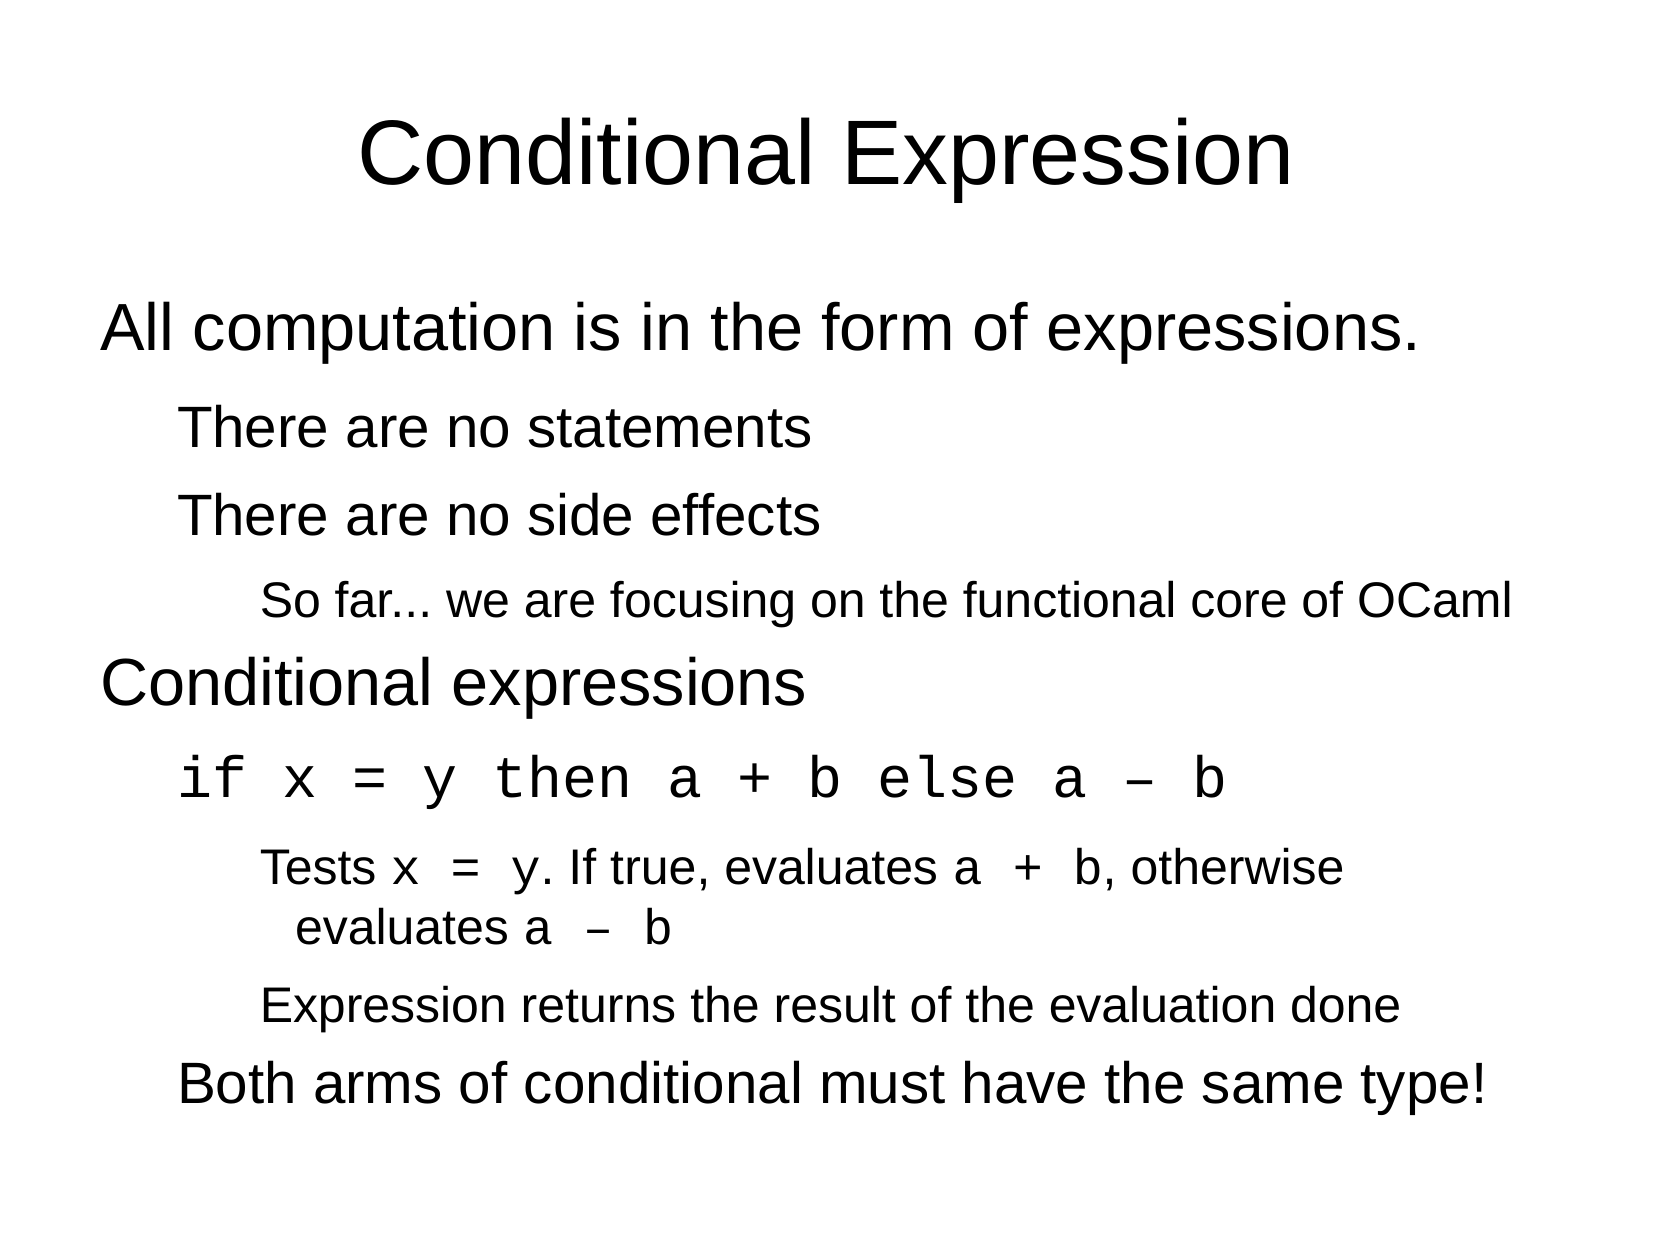

# Conditional Expression
All computation is in the form of expressions.
There are no statements
There are no side effects
So far... we are focusing on the functional core of OCaml
Conditional expressions
if x = y then a + b else a – b
Tests x = y. If true, evaluates a + b, otherwise evaluates a – b
Expression returns the result of the evaluation done
Both arms of conditional must have the same type!